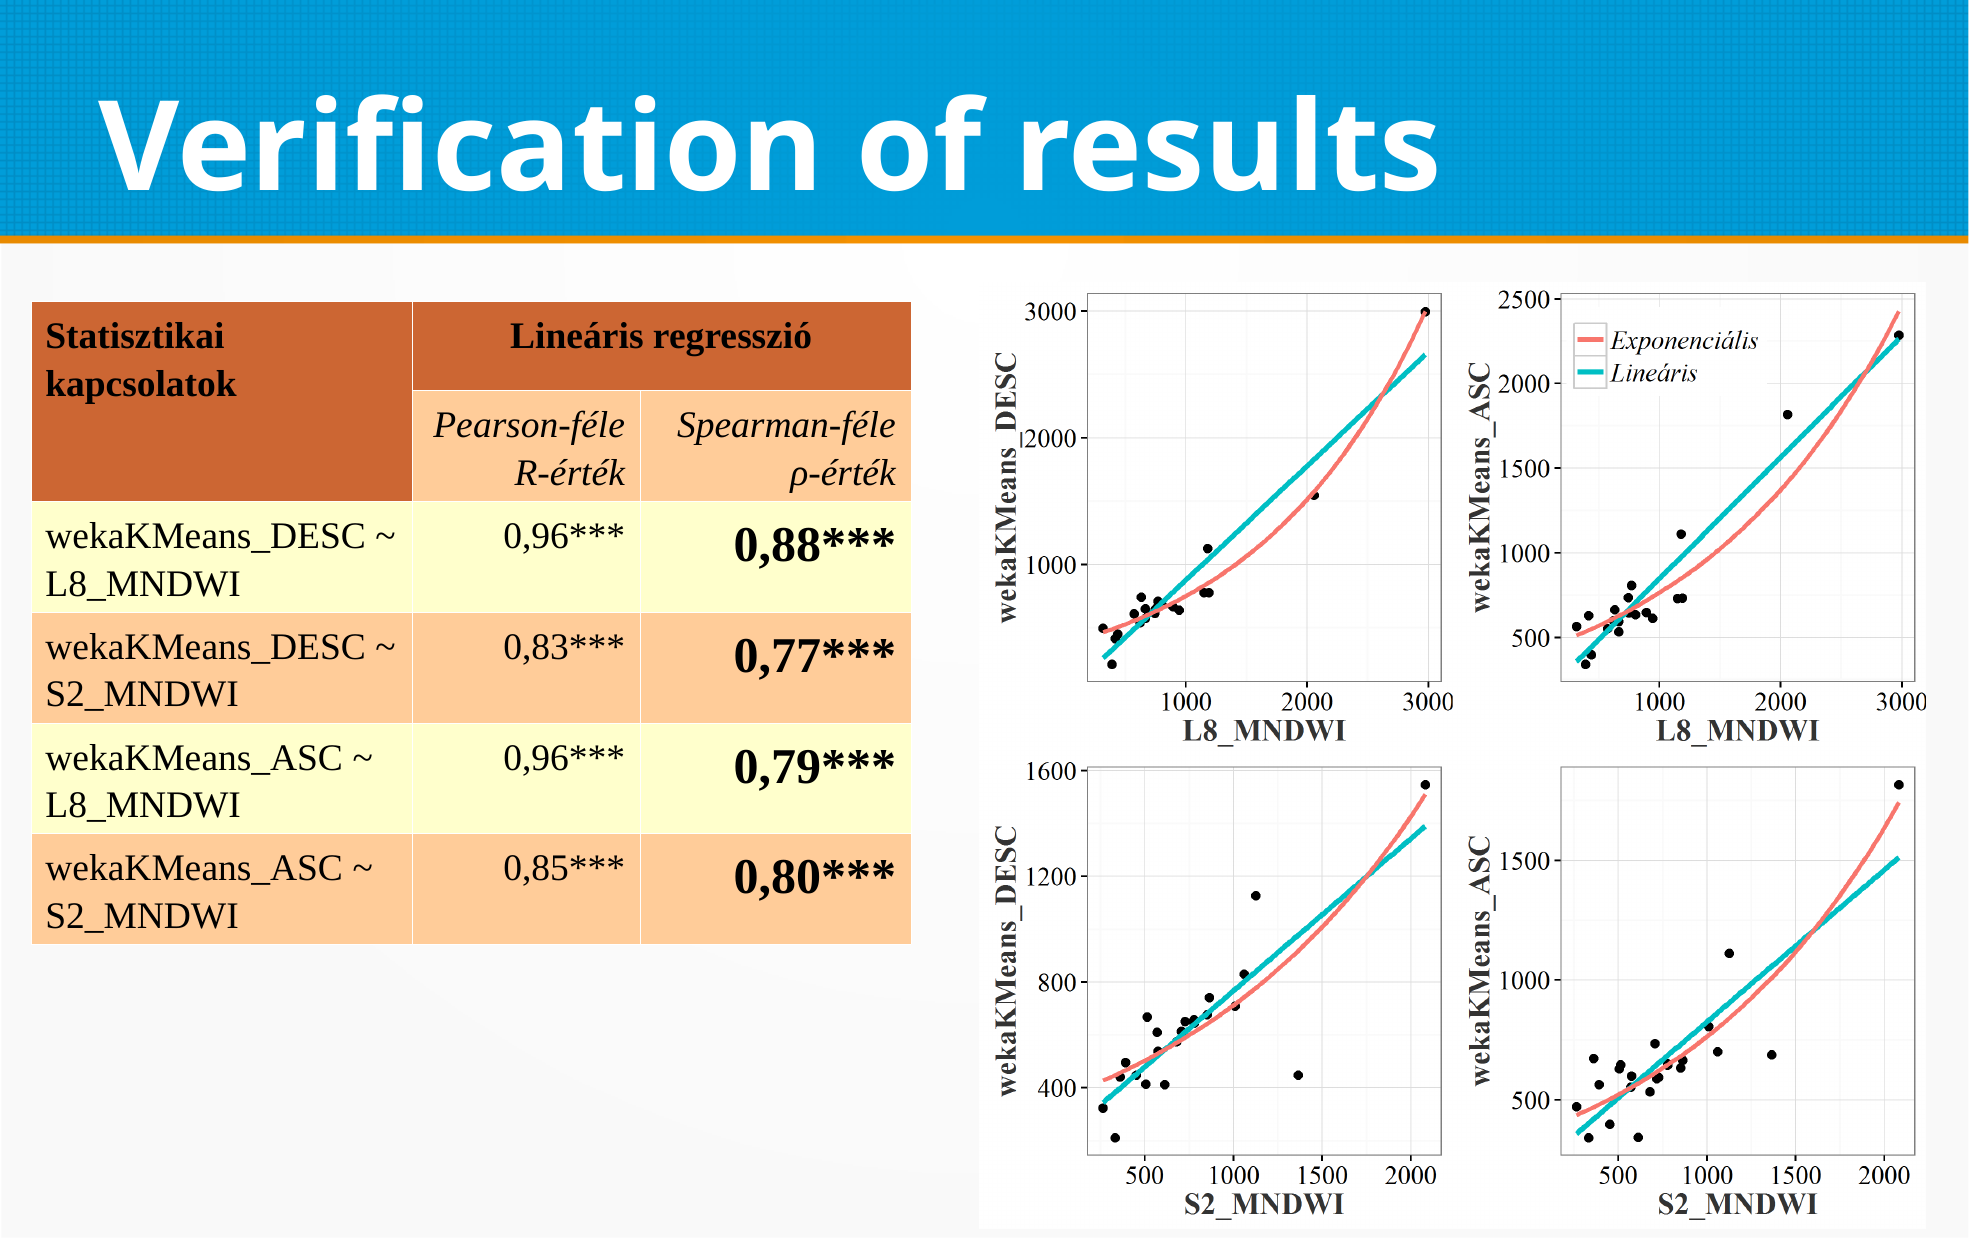

# Verification of results
| Statisztikai kapcsolatok | Lineáris regresszió | |
| --- | --- | --- |
| | Pearson-féle R-érték | Spearman-féle ρ-érték |
| wekaKMeans\_DESC ~ L8\_MNDWI | 0,96\*\*\* | 0,88\*\*\* |
| wekaKMeans\_DESC ~ S2\_MNDWI | 0,83\*\*\* | 0,77\*\*\* |
| wekaKMeans\_ASC ~ L8\_MNDWI | 0,96\*\*\* | 0,79\*\*\* |
| wekaKMeans\_ASC ~ S2\_MNDWI | 0,85\*\*\* | 0,80\*\*\* |